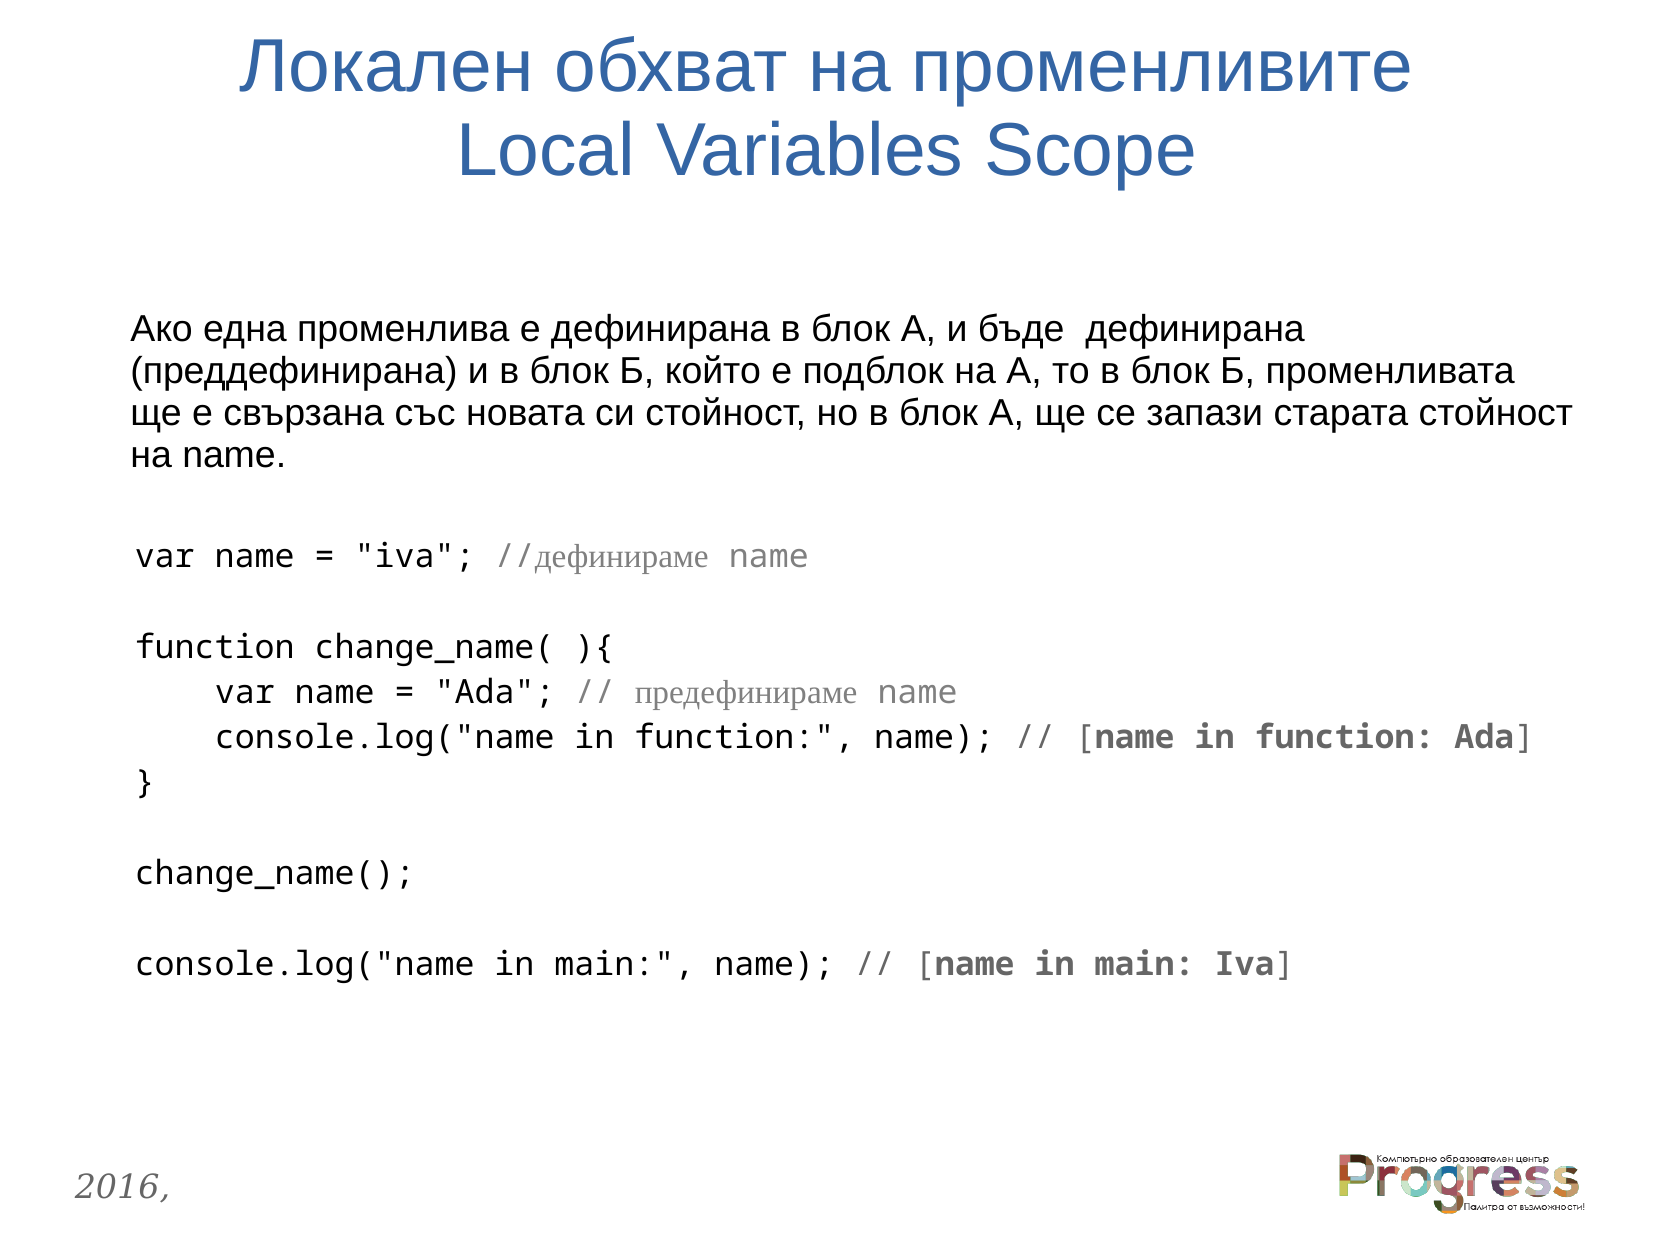

# Локален обхват на променливите Local Variables Scope
Ако една променлива е дефинирана в блок А, и бъде дефинирана (преддефинирана) и в блок Б, който е подблок на А, то в блок Б, променливата ще е свързана със новата си стойност, но в блок А, ще се запази старата стойност на name.
var name = "iva"; //дефинираме name
function change_name( ){
 var name = "Ada"; // предефинираме name
 console.log("name in function:", name); // [name in function: Ada]
}
change_name();
console.log("name in main:", name); // [name in main: Iva]